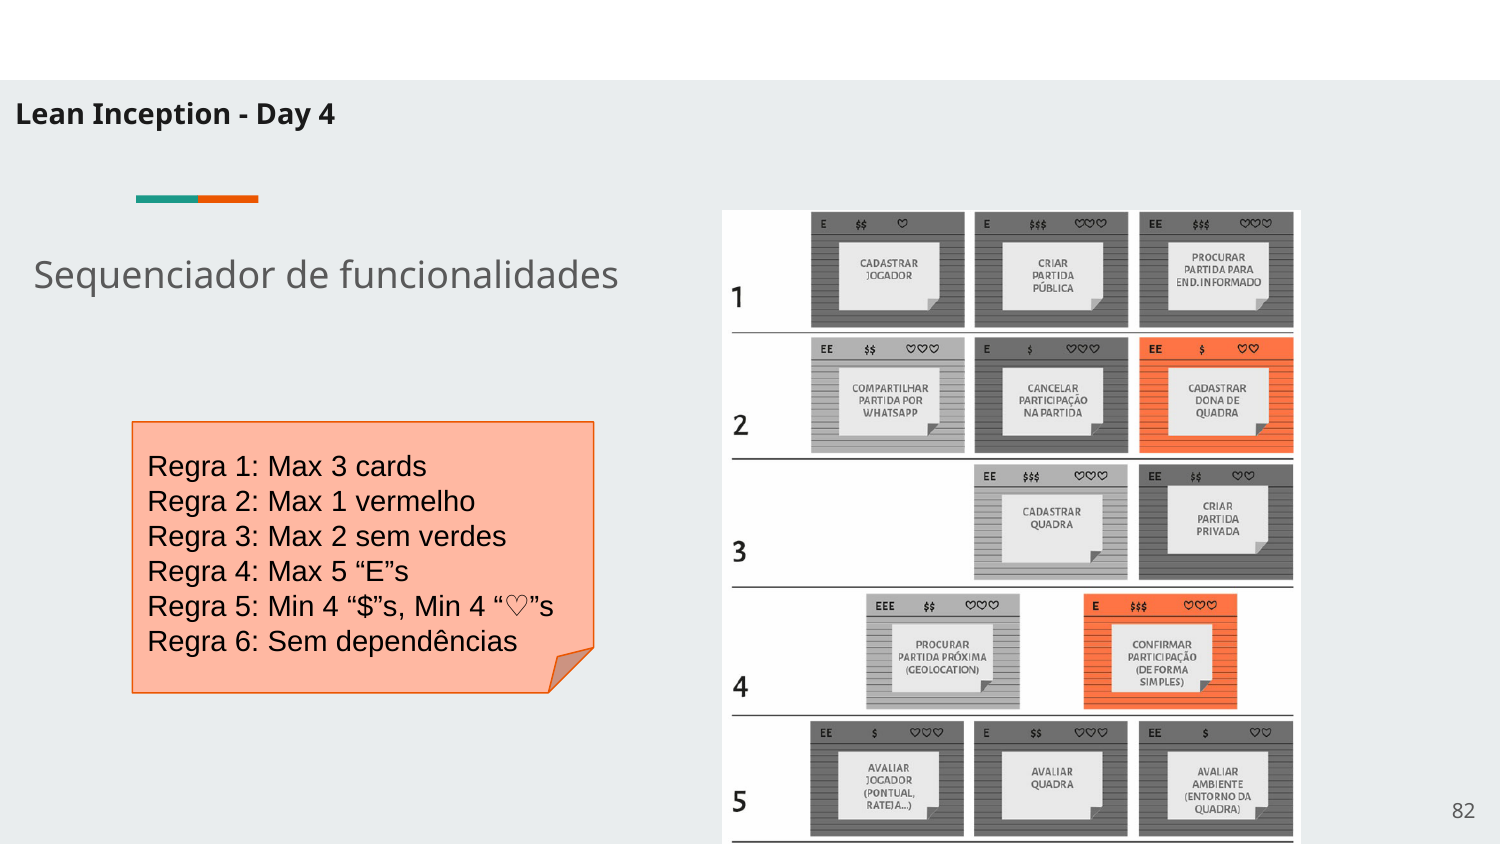

# Lean Inception - Day 4
Sequenciador de funcionalidades
Regra 1: Max 3 cards
Regra 2: Max 1 vermelho
Regra 3: Max 2 sem verdes
Regra 4: Max 5 “E”s
Regra 5: Min 4 “$”s, Min 4 “♡”s
Regra 6: Sem dependências